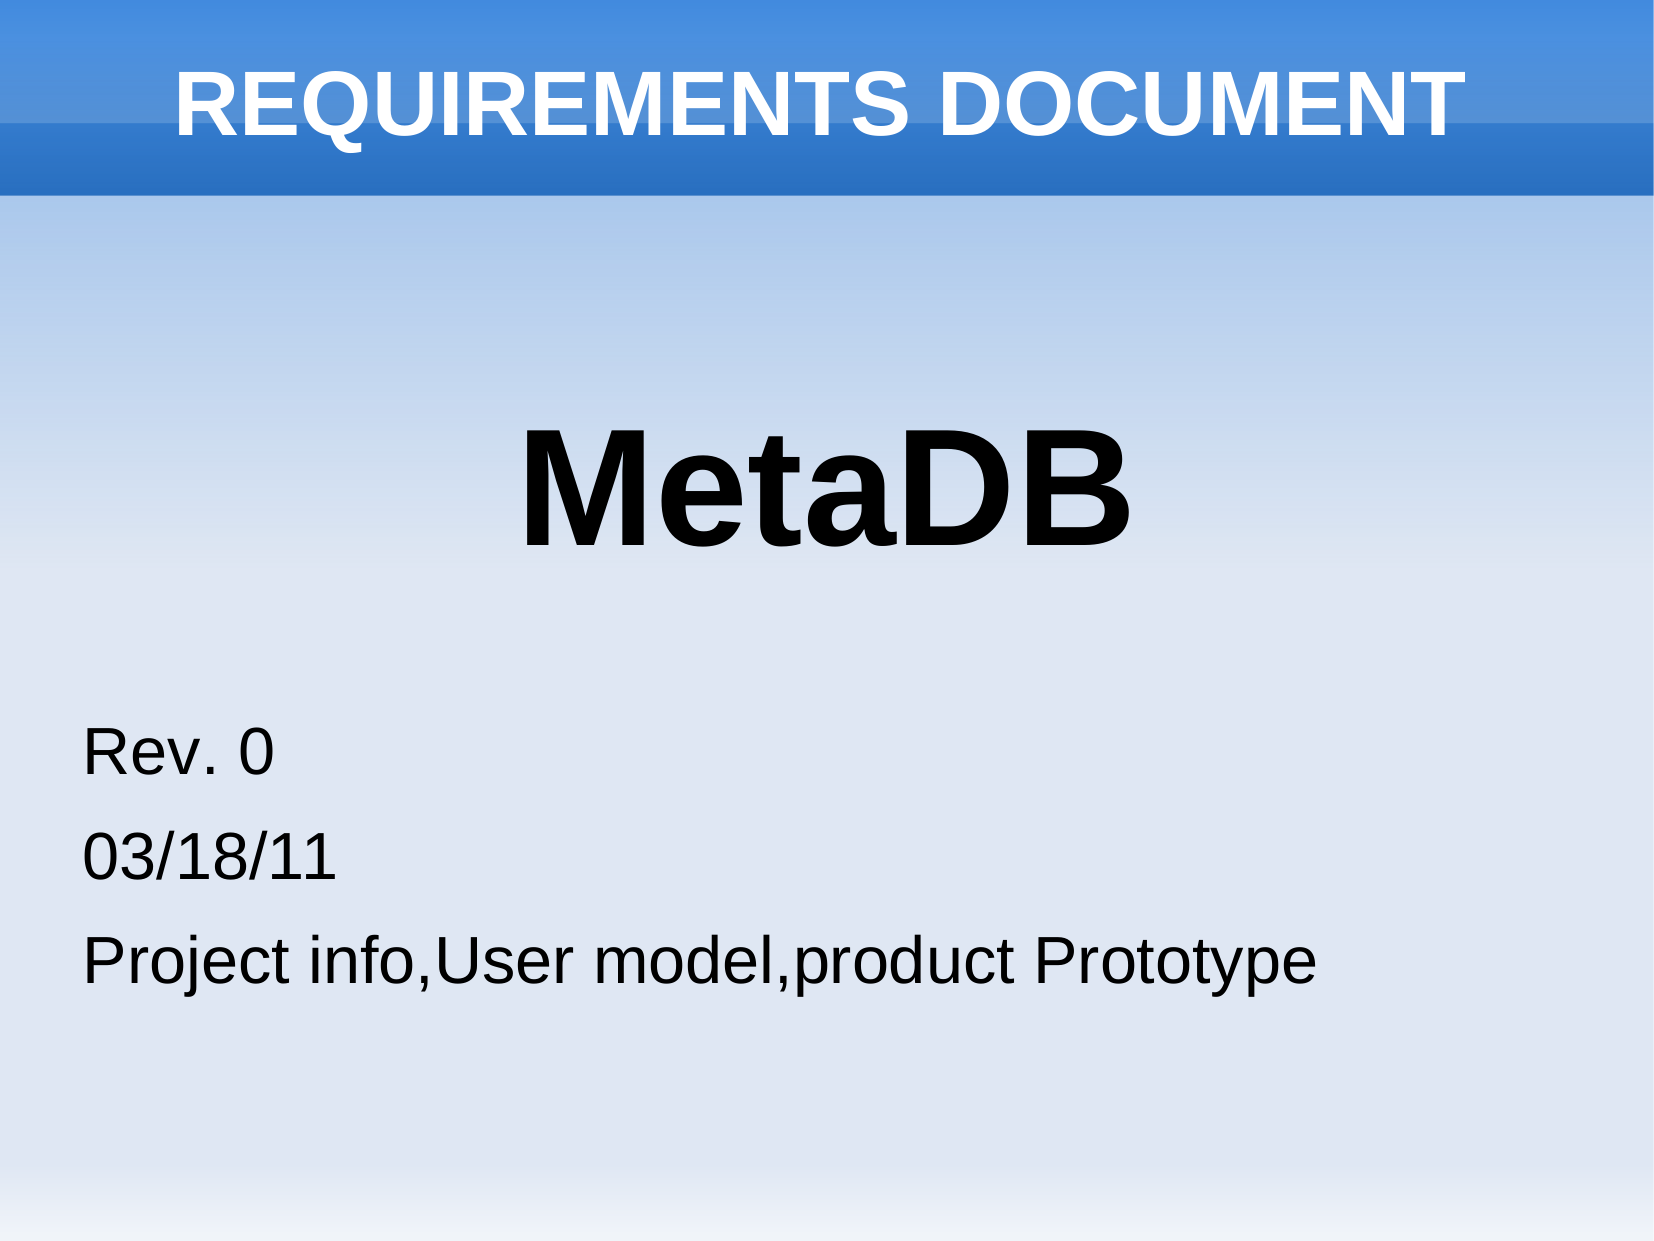

# REQUIREMENTS DOCUMENT
MetaDB
Rev. 0
03/18/11
Project info,User model,product Prototype